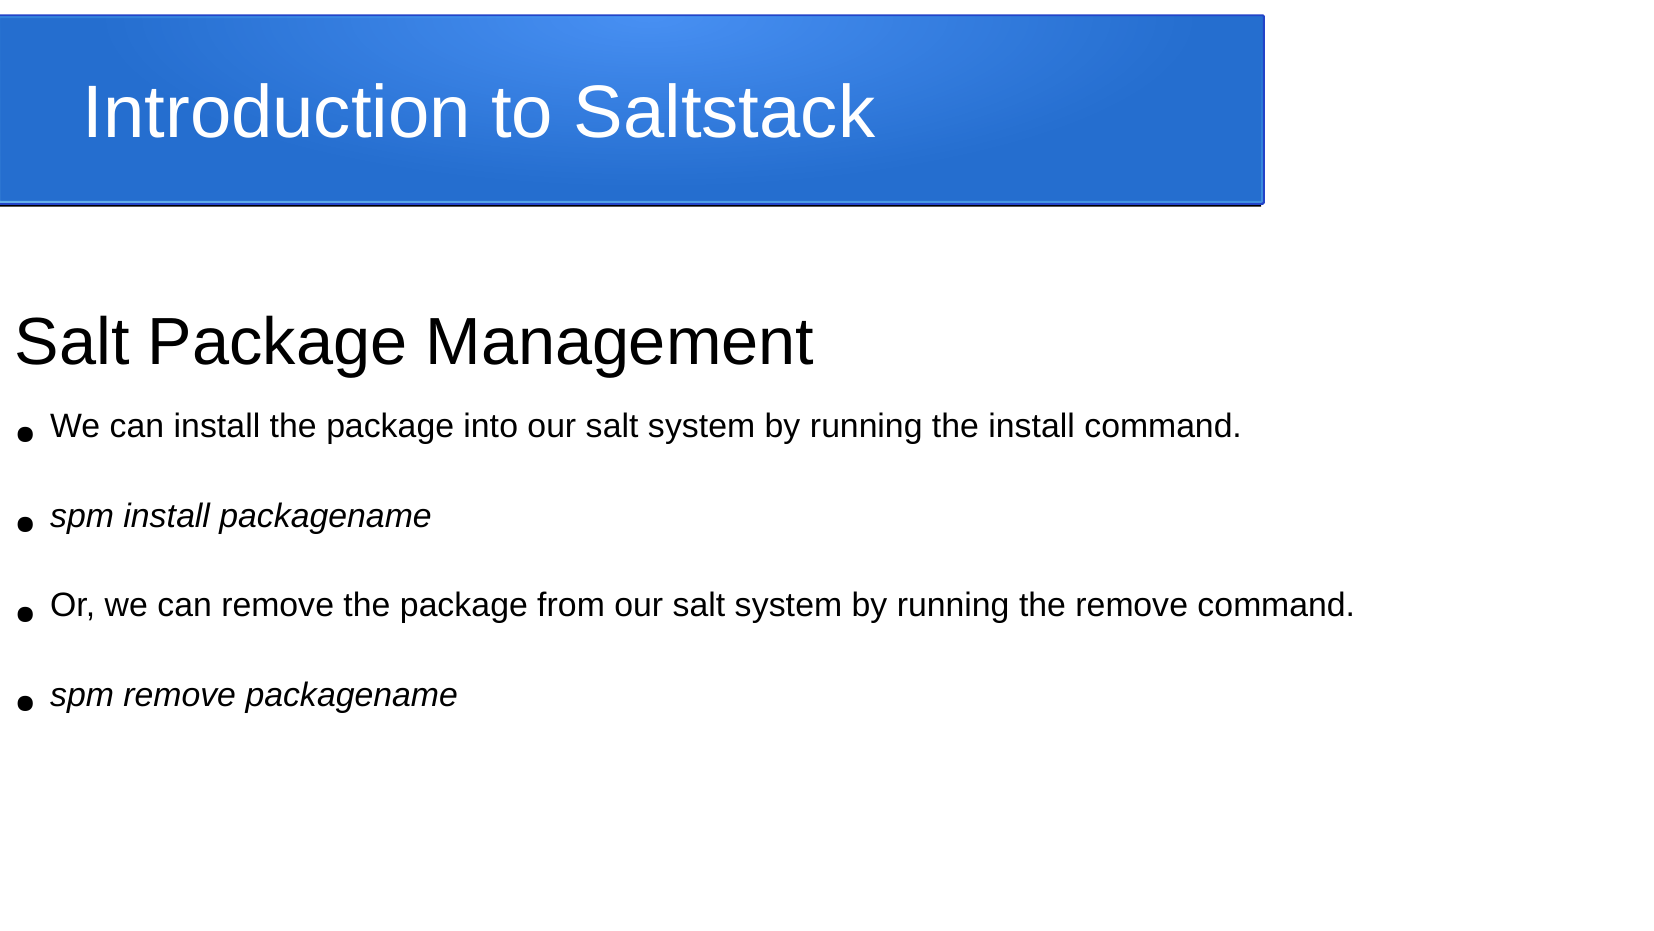

# Introduction to Saltstack
Salt Package Management
We can install the package into our salt system by running the install command.
spm install packagename
Or, we can remove the package from our salt system by running the remove command.
spm remove packagename